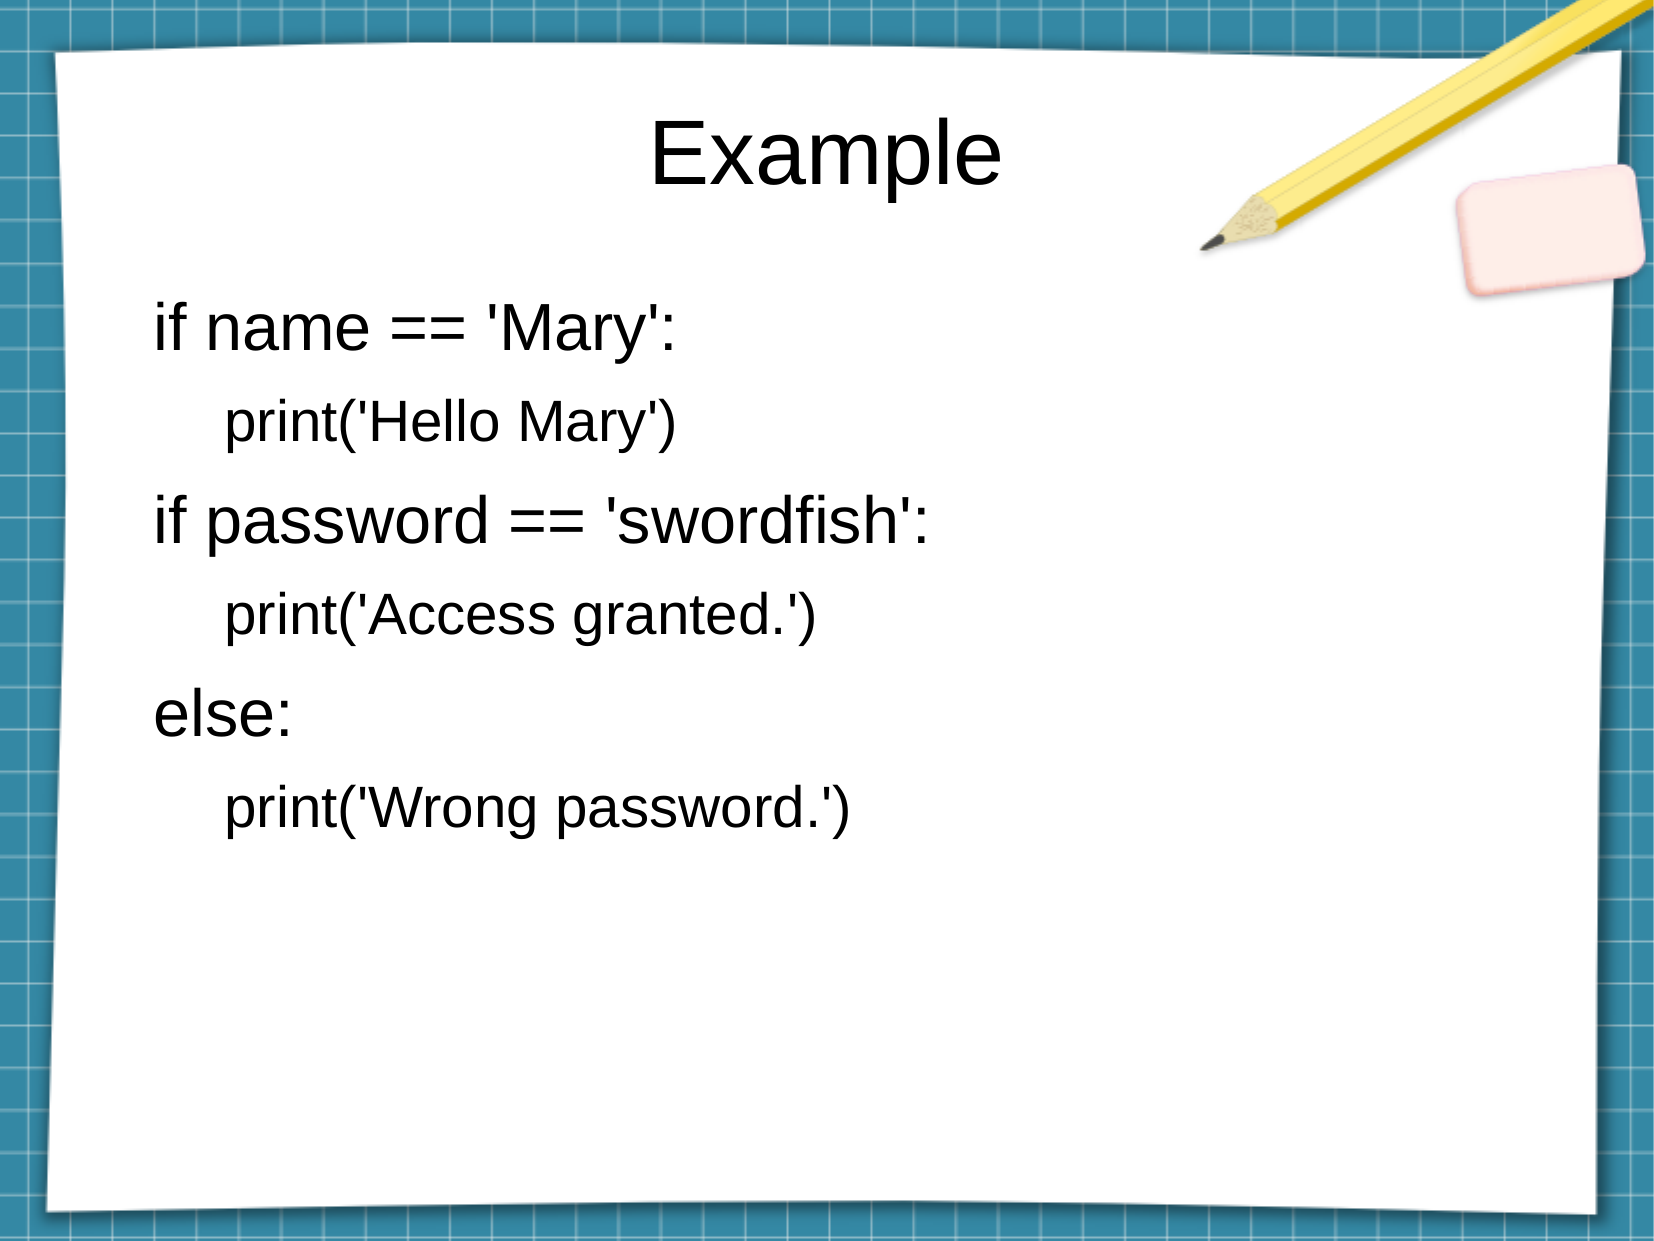

# Example
if name == 'Mary':
print('Hello Mary')
if password == 'swordfish':
print('Access granted.')
else:
print('Wrong password.')